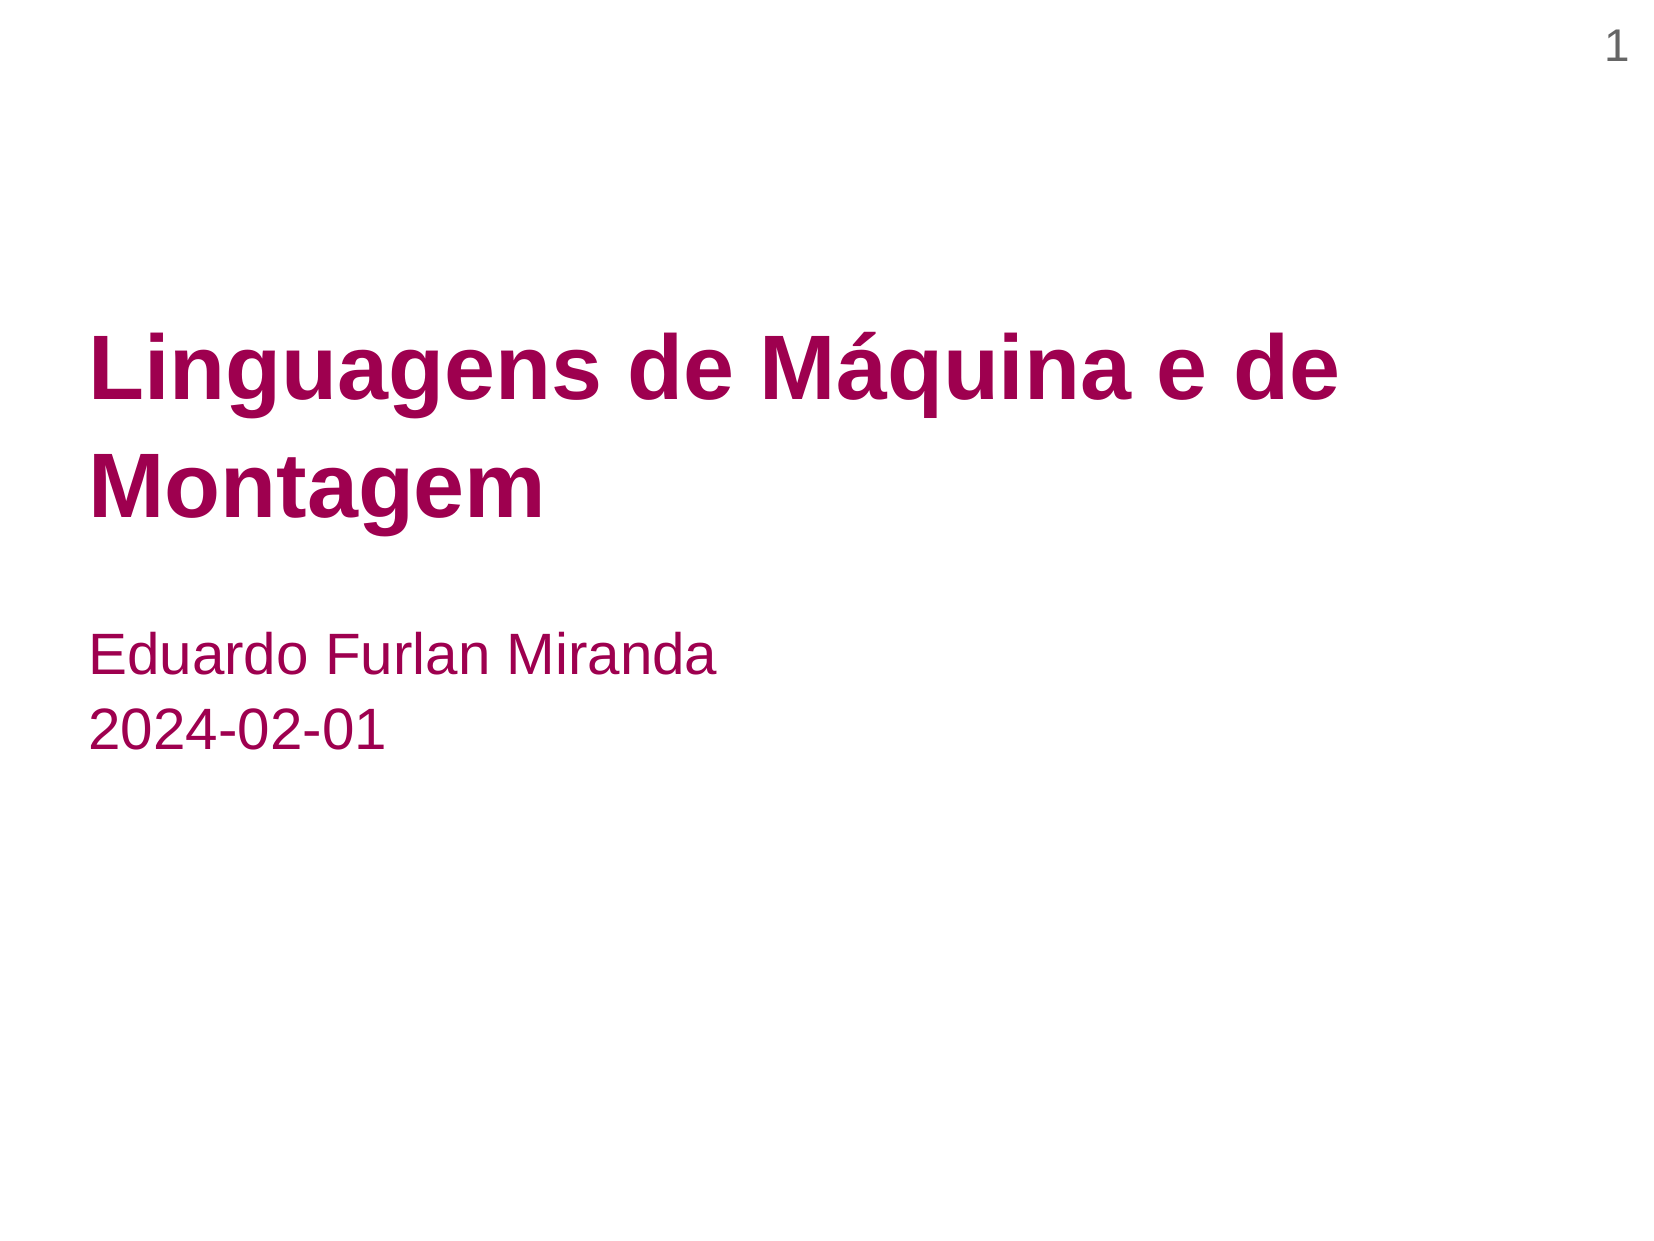

1
# Linguagens de Máquina e de Montagem Eduardo Furlan Miranda 2024-02-01